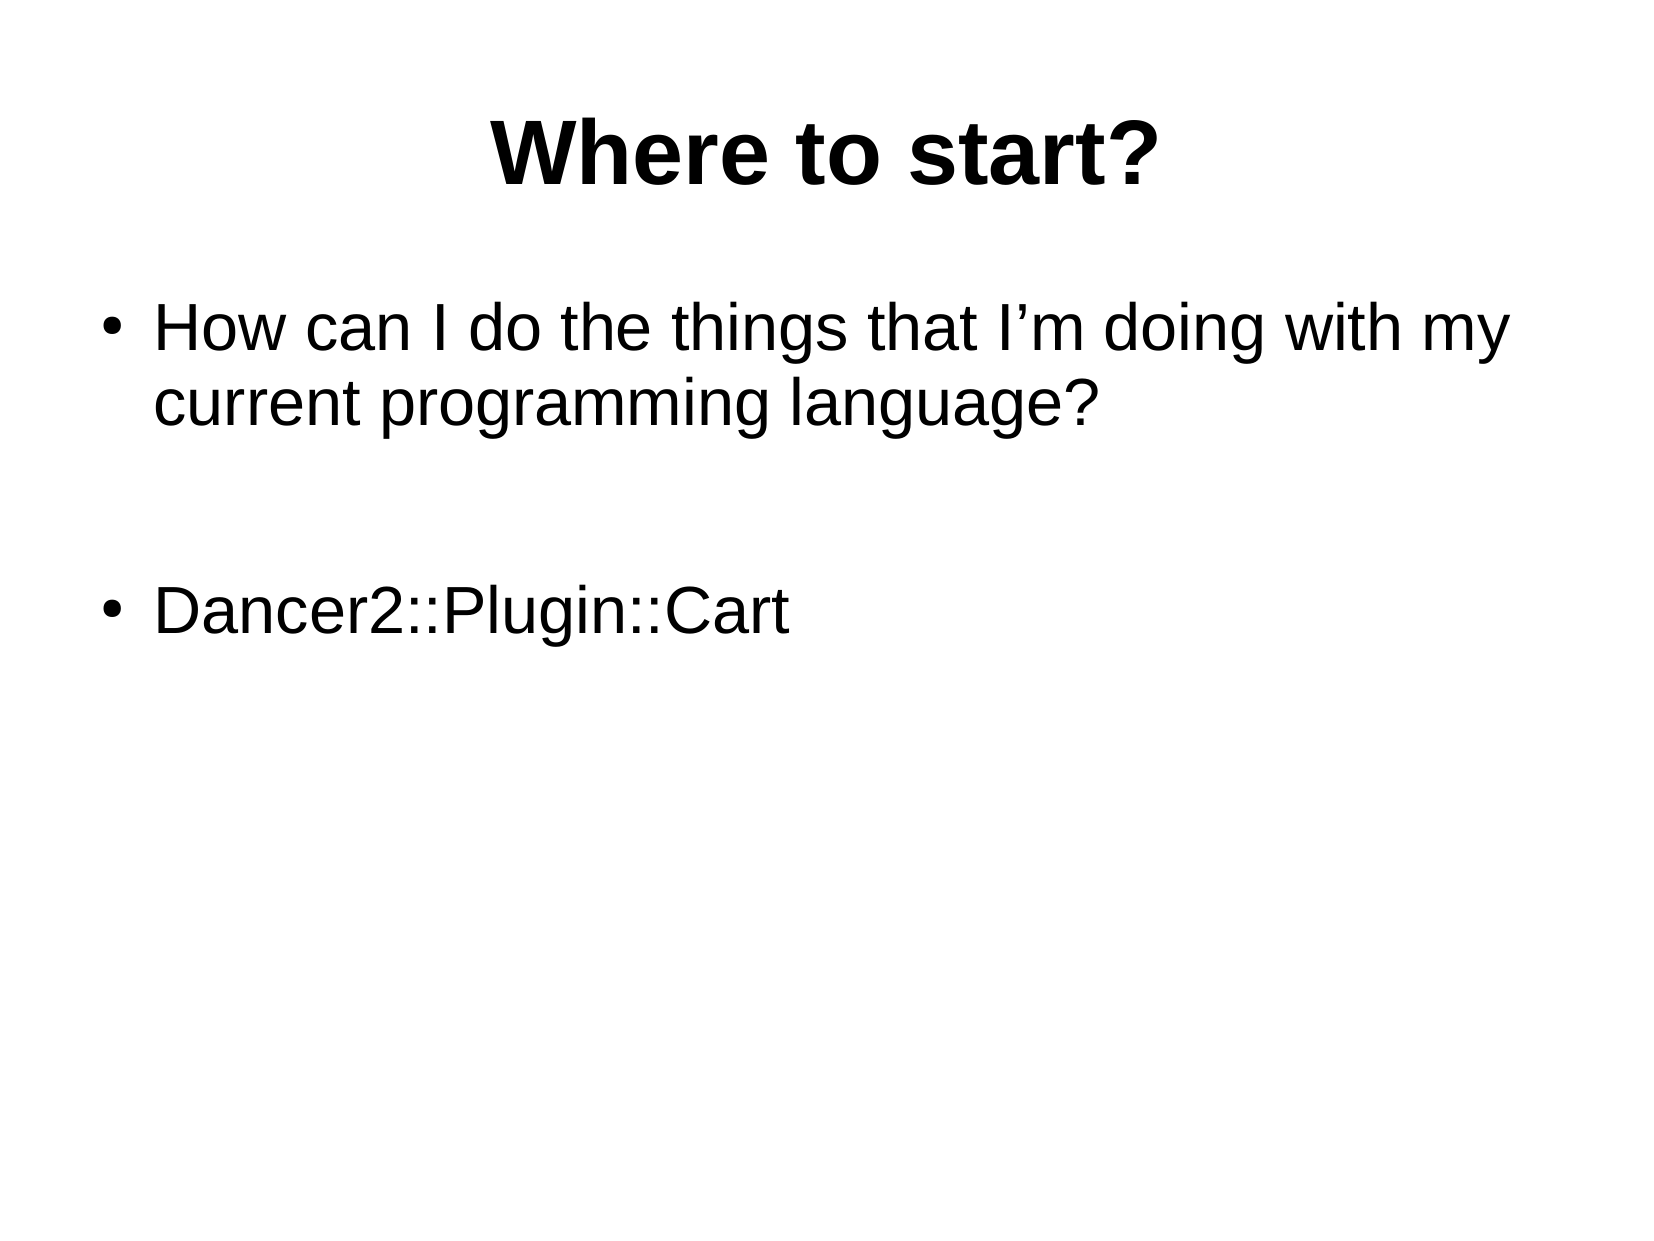

# Where to start?
How can I do the things that I’m doing with my current programming language?
Dancer2::Plugin::Cart